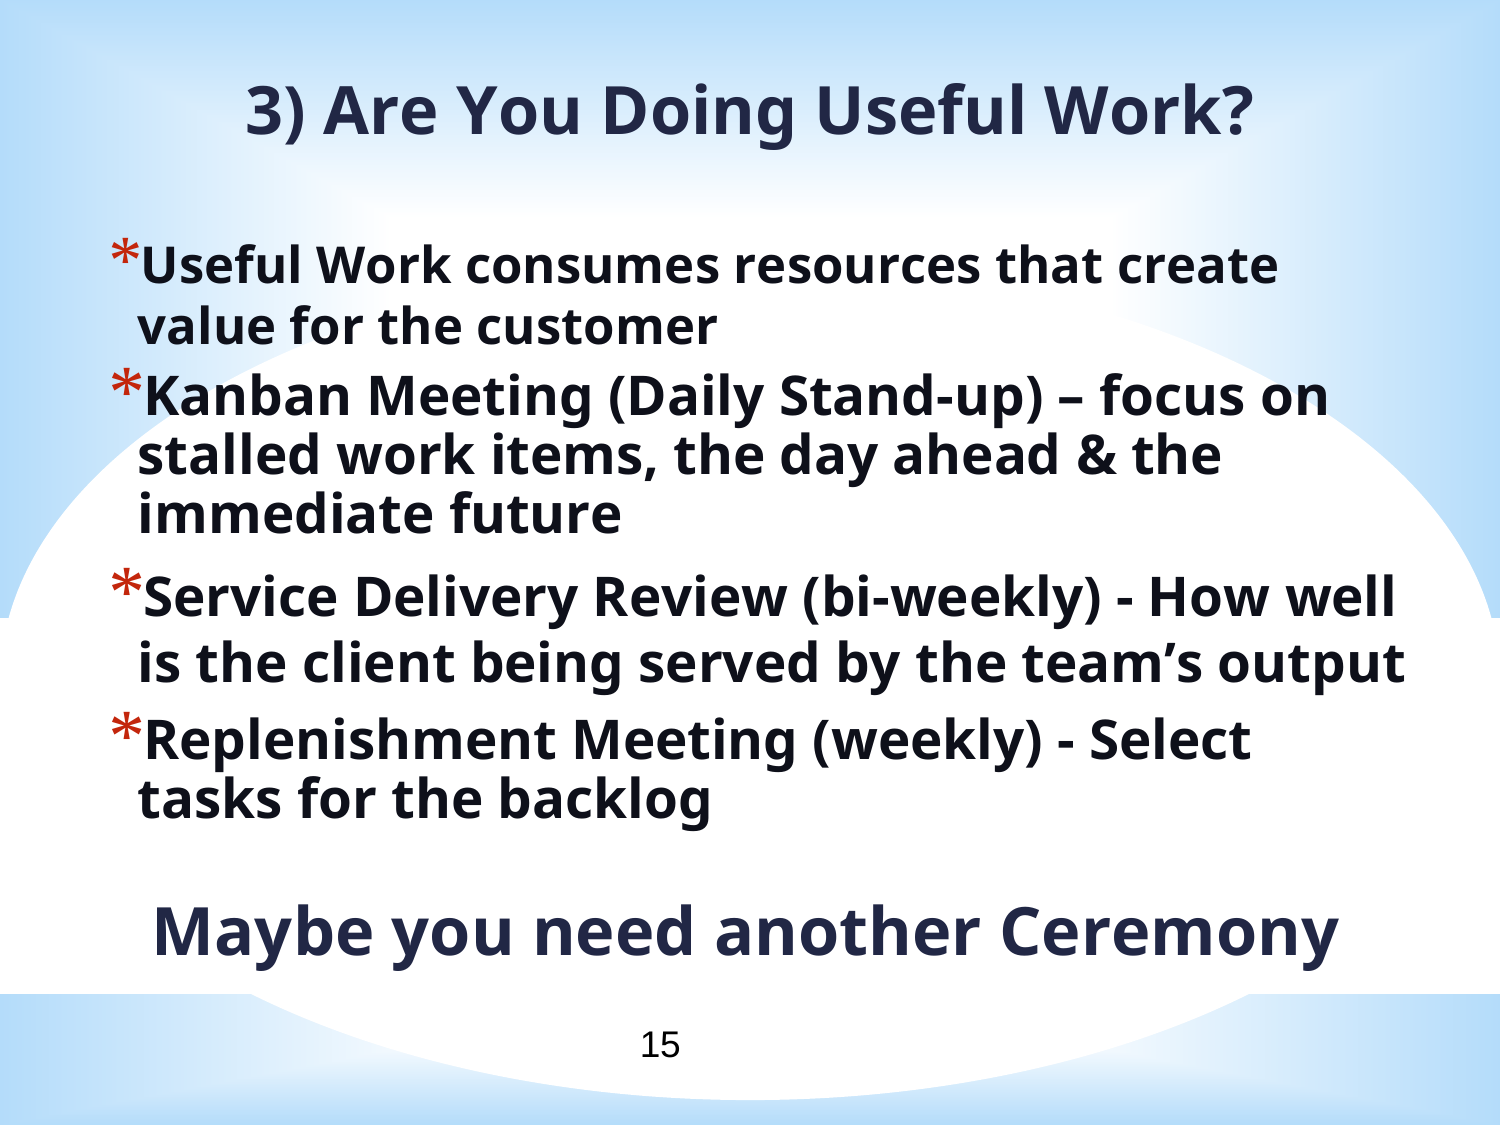

3) Are You Doing Useful Work?
Useful Work consumes resources that create value for the customer
Kanban Meeting (Daily Stand-up) – focus on stalled work items, the day ahead & the immediate future
Service Delivery Review (bi-weekly) - How well is the client being served by the team’s output
Replenishment Meeting (weekly) - Select tasks for the backlog
# Maybe you need another Ceremony